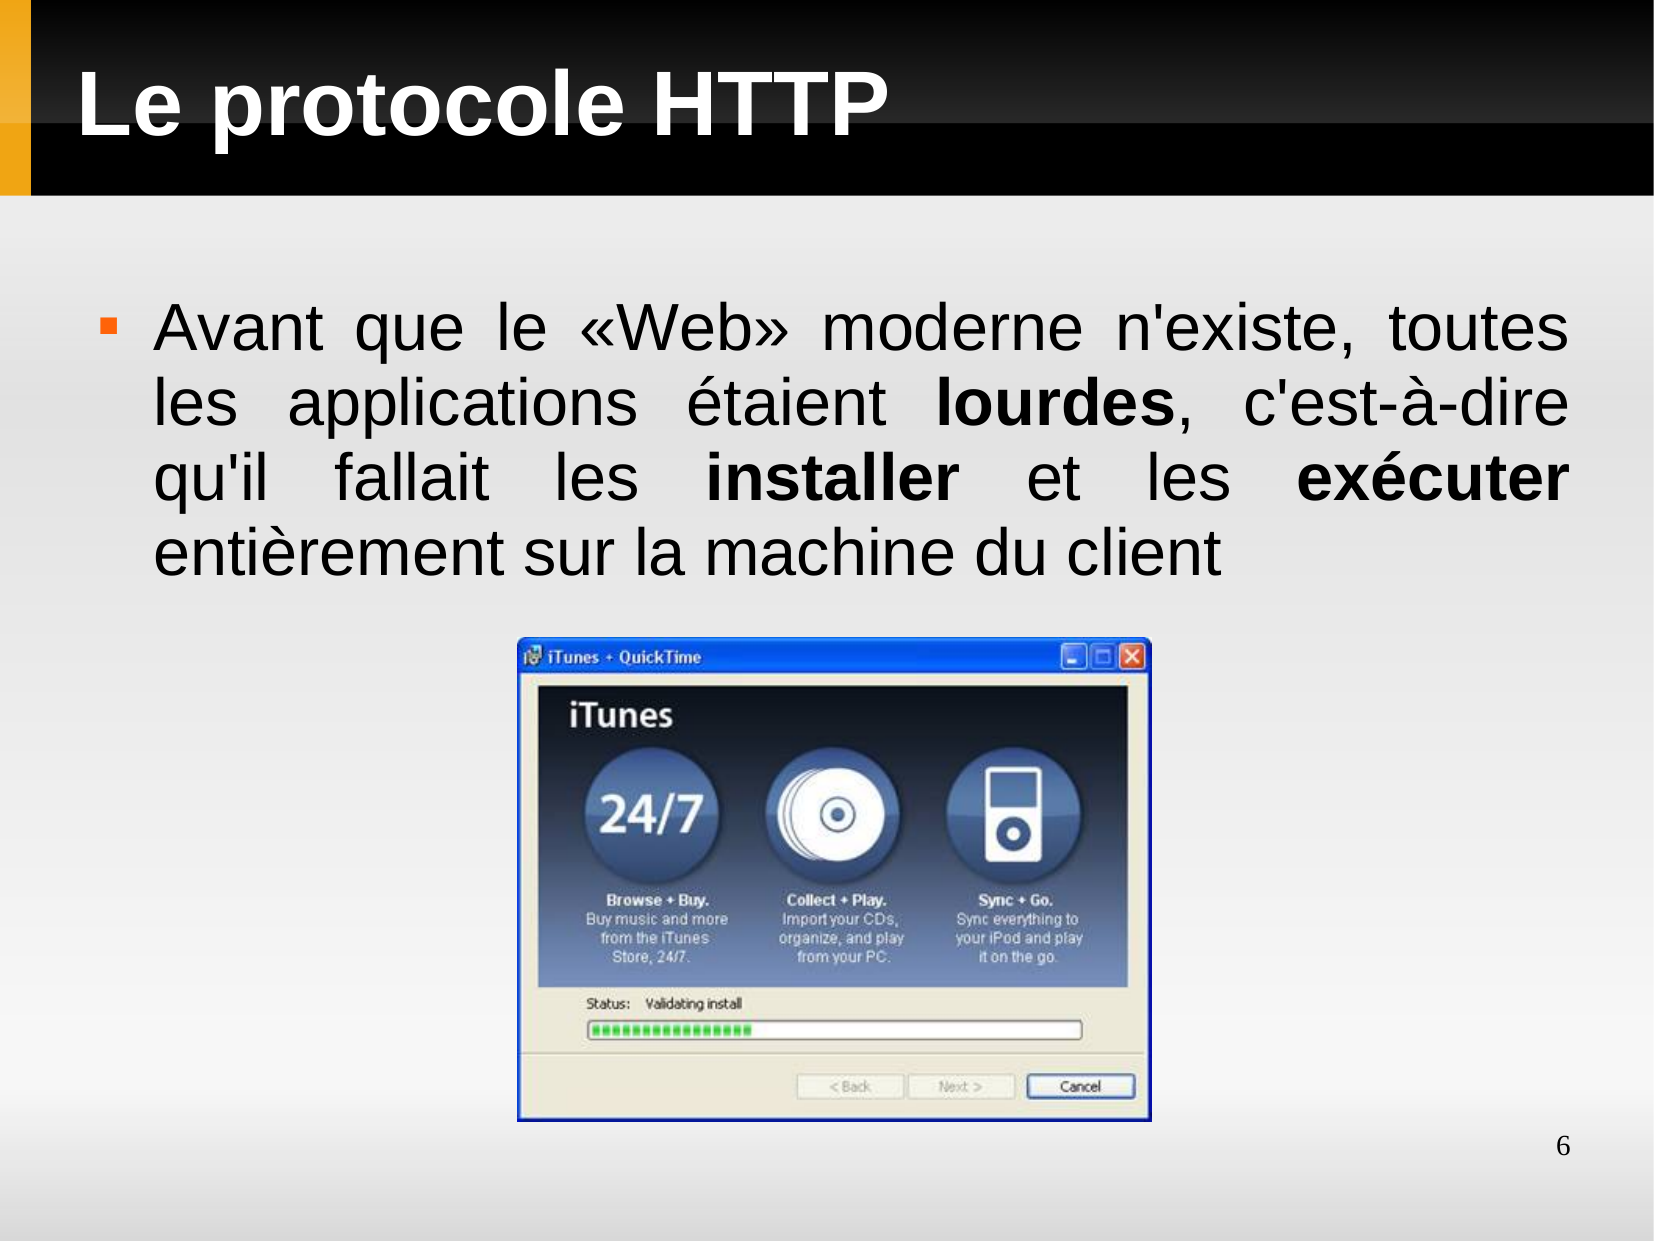

# Le protocole HTTP
Avant que le «Web» moderne n'existe, toutes les applications étaient lourdes, c'est-à-dire qu'il fallait les installer et les exécuter entièrement sur la machine du client
6